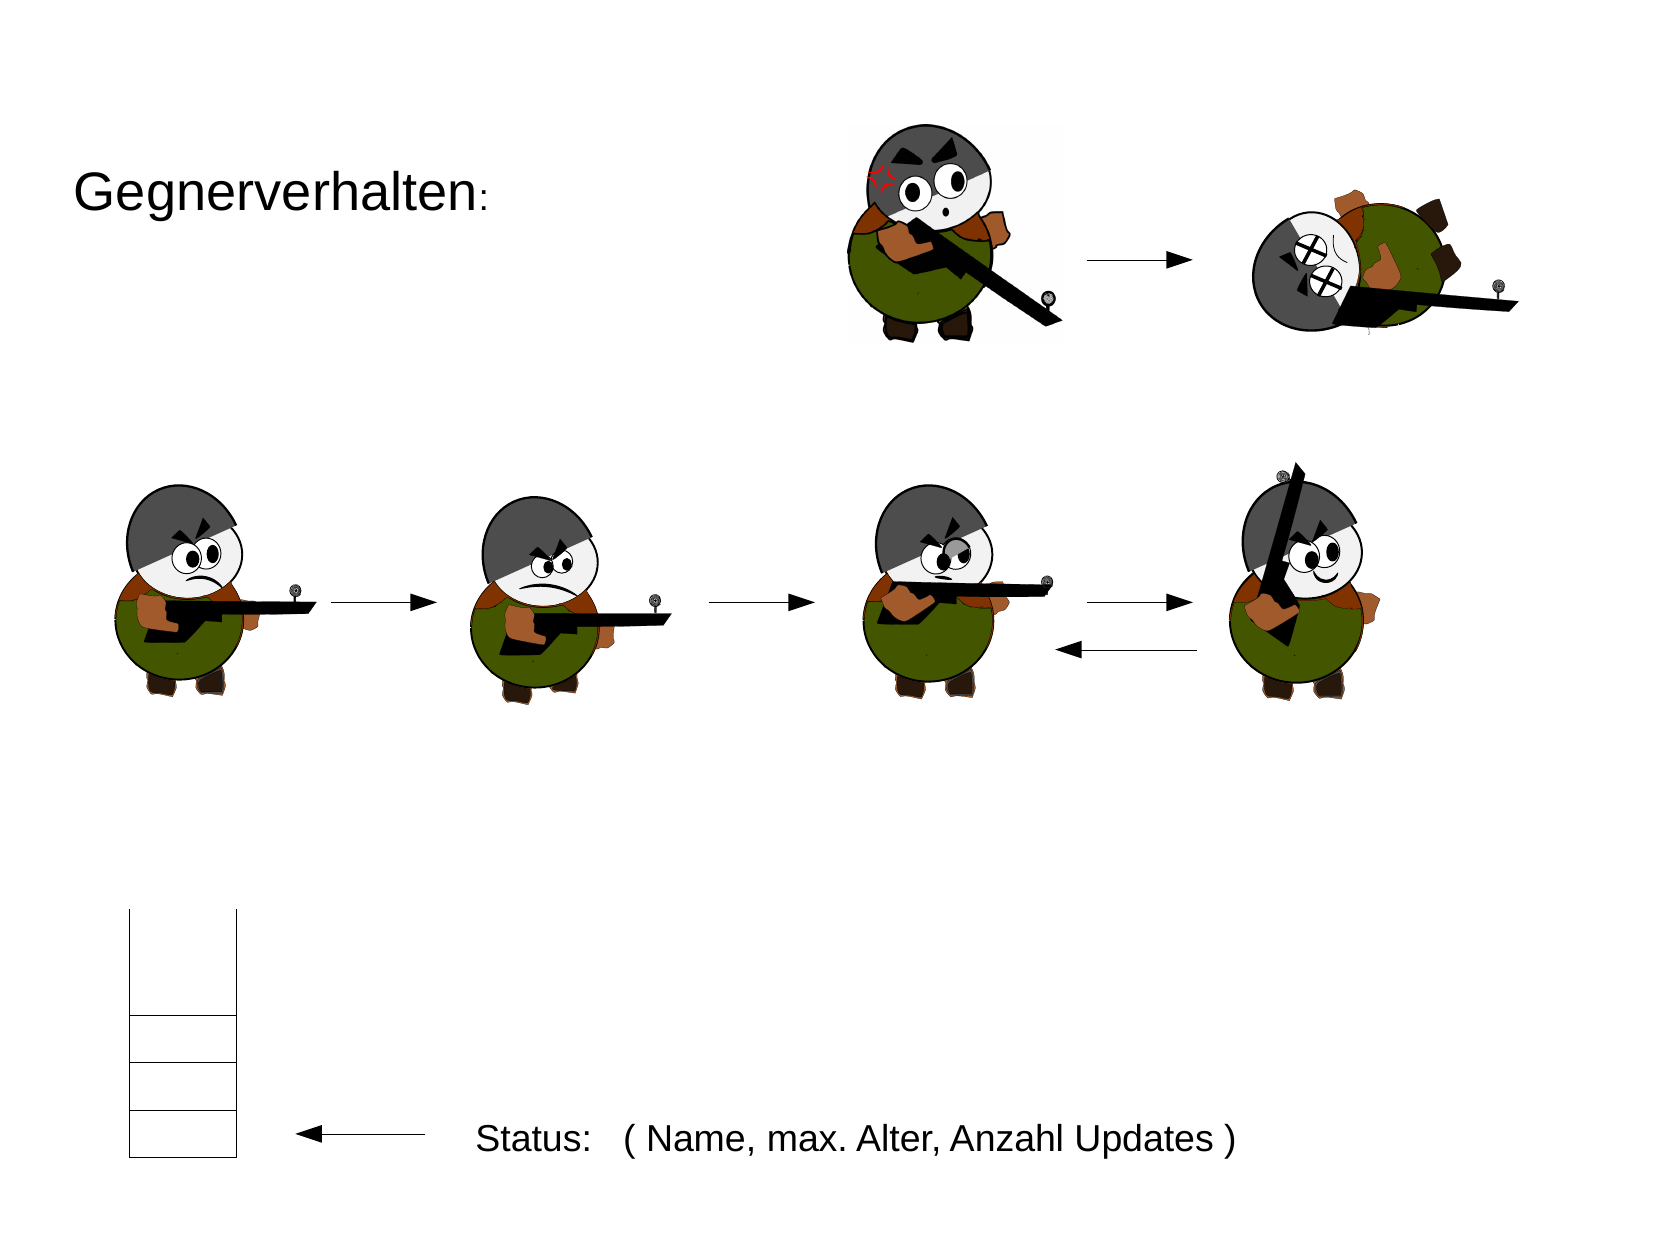

Gegnerverhalten:
Status:	( Name, max. Alter, Anzahl Updates )